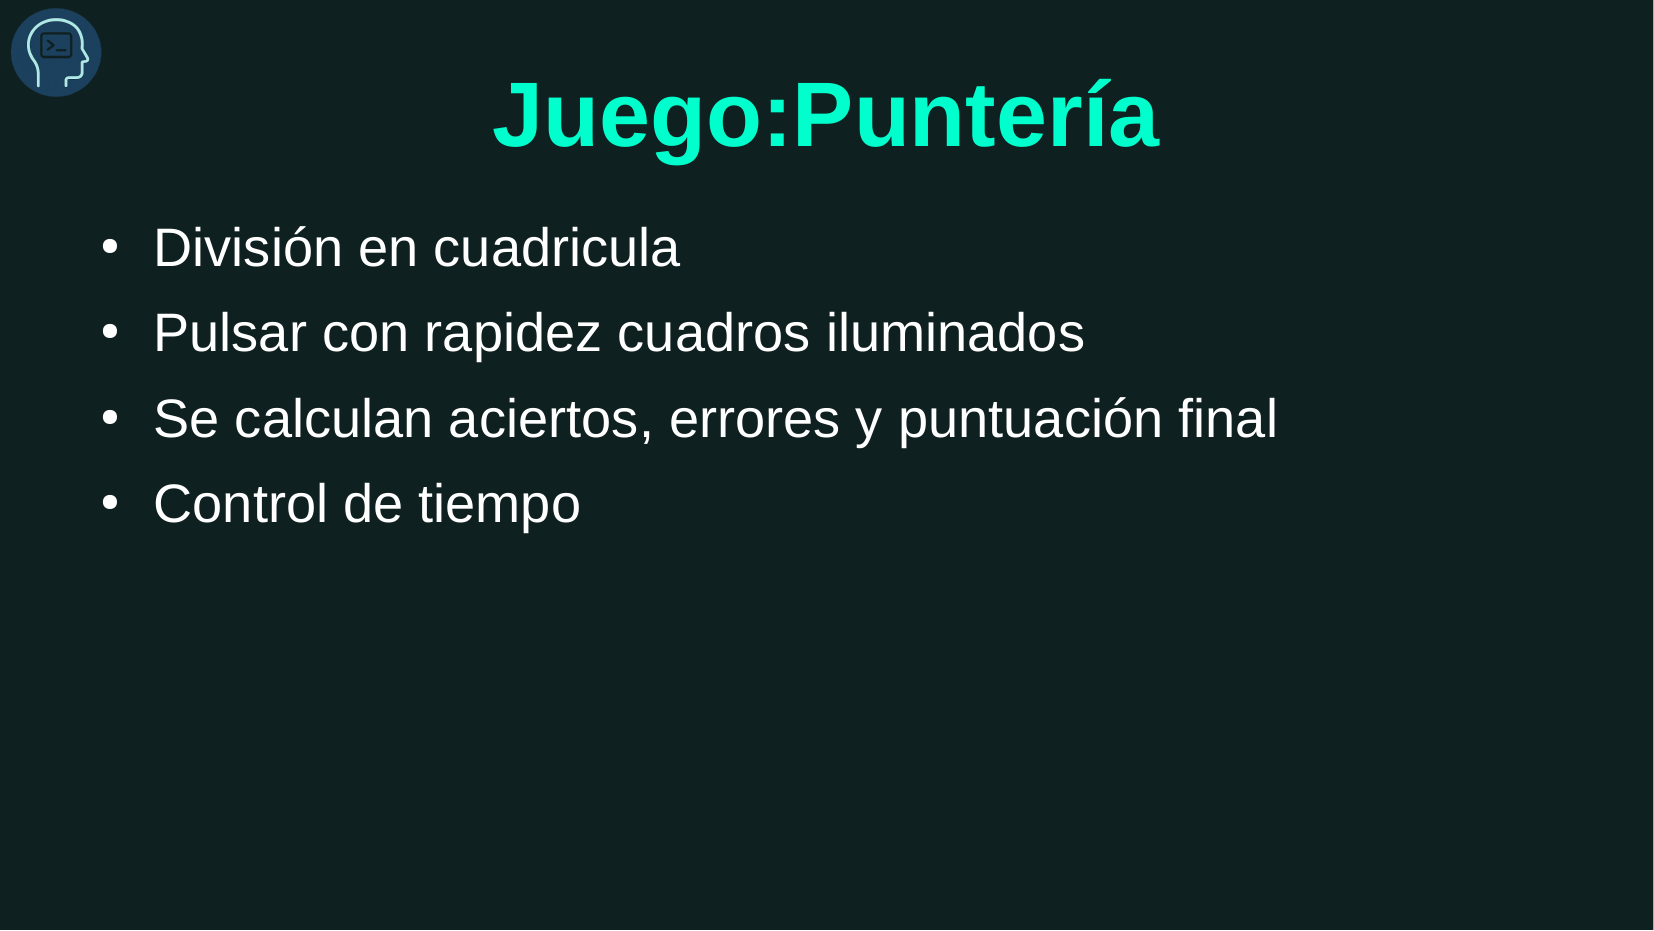

# Juego:Puntería
División en cuadricula
Pulsar con rapidez cuadros iluminados
Se calculan aciertos, errores y puntuación final
Control de tiempo